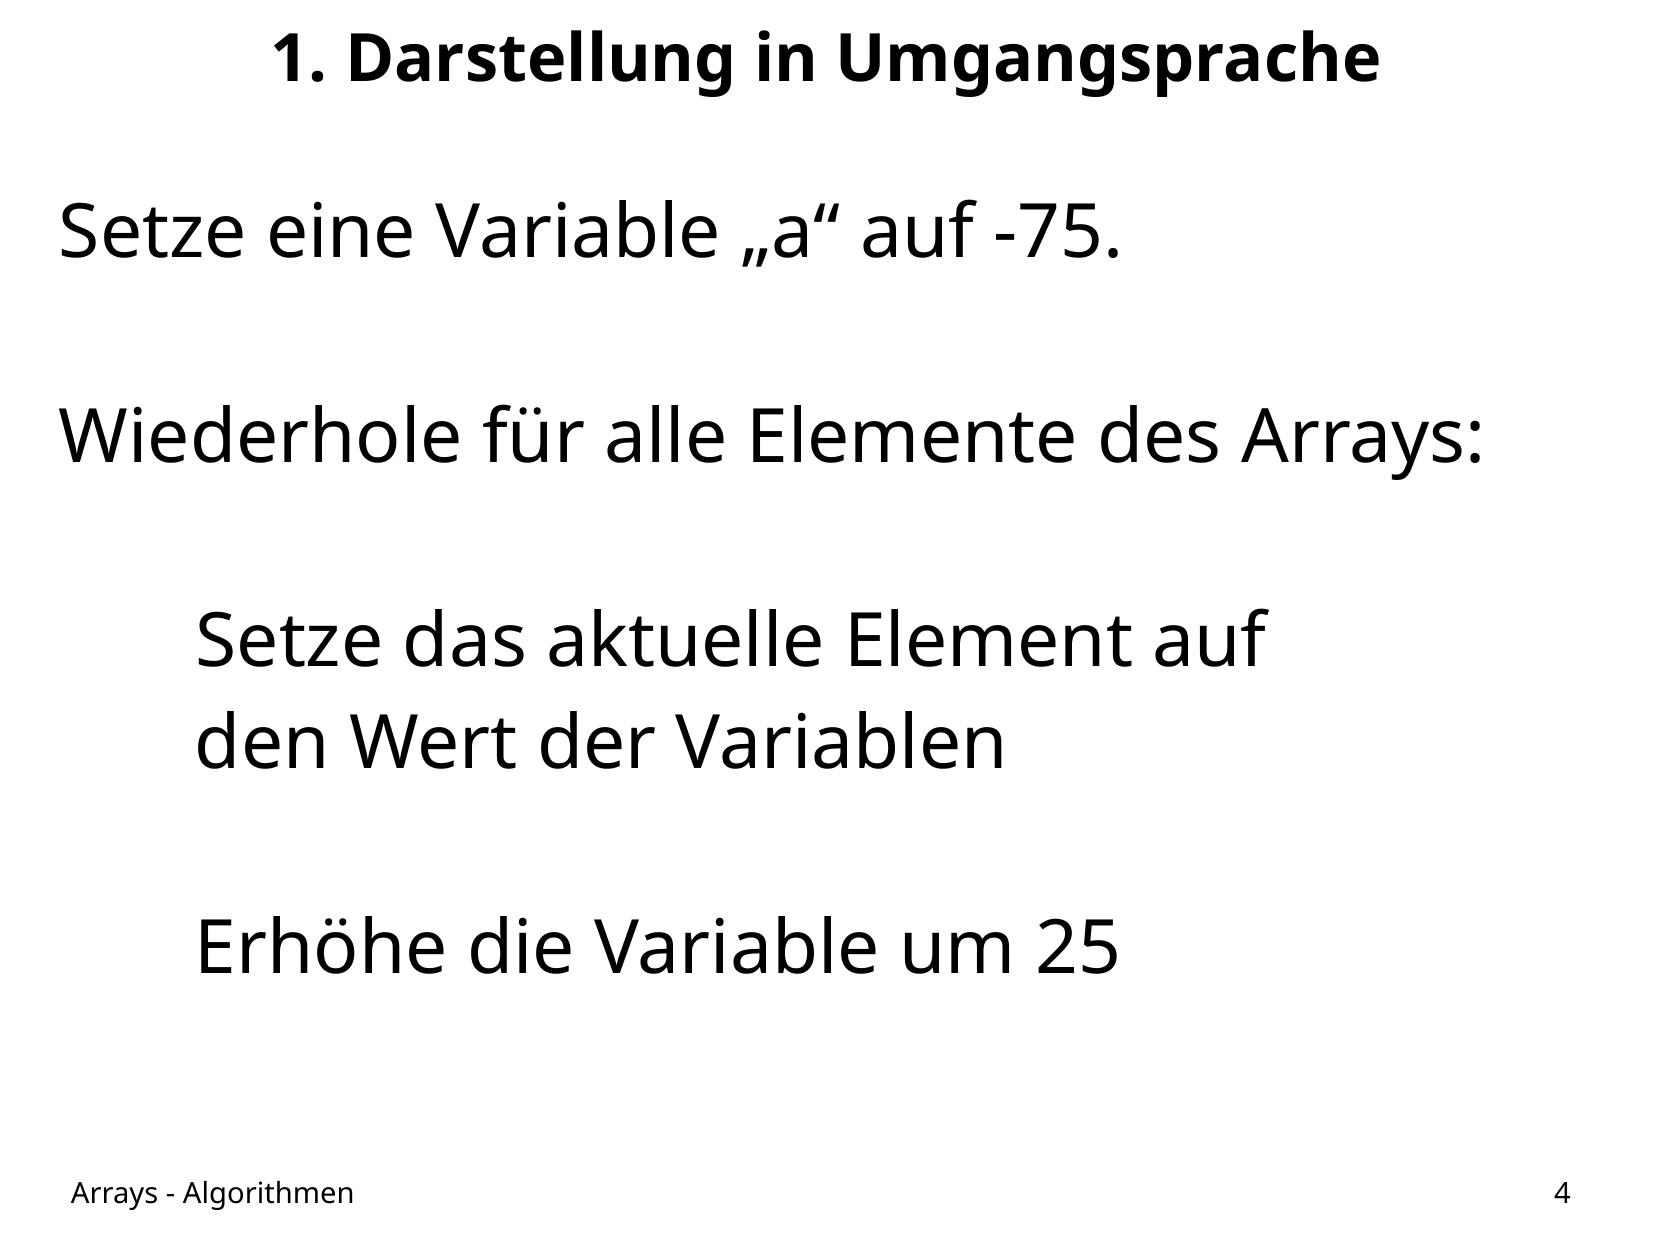

# 1. Darstellung in Umgangsprache
Setze eine Variable „a“ auf -75.
Wiederhole für alle Elemente des Arrays:
 Setze das aktuelle Element auf
 den Wert der Variablen
 Erhöhe die Variable um 25
Arrays - Algorithmen
4